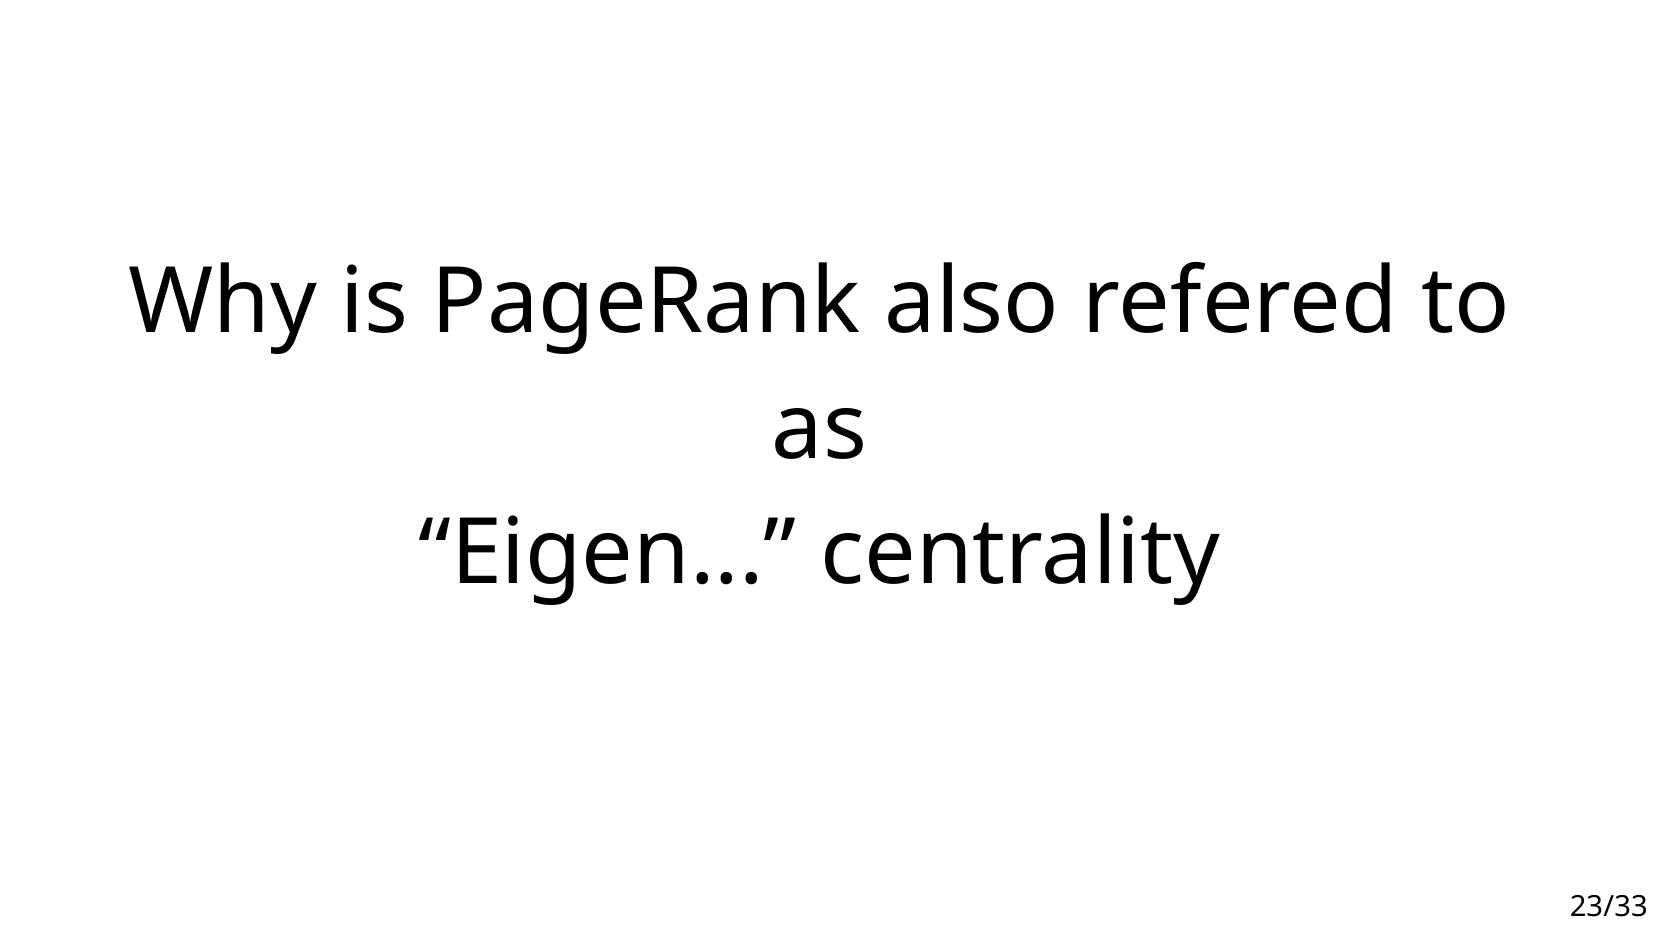

# Why is PageRank also refered to as “Eigen...” centrality
23